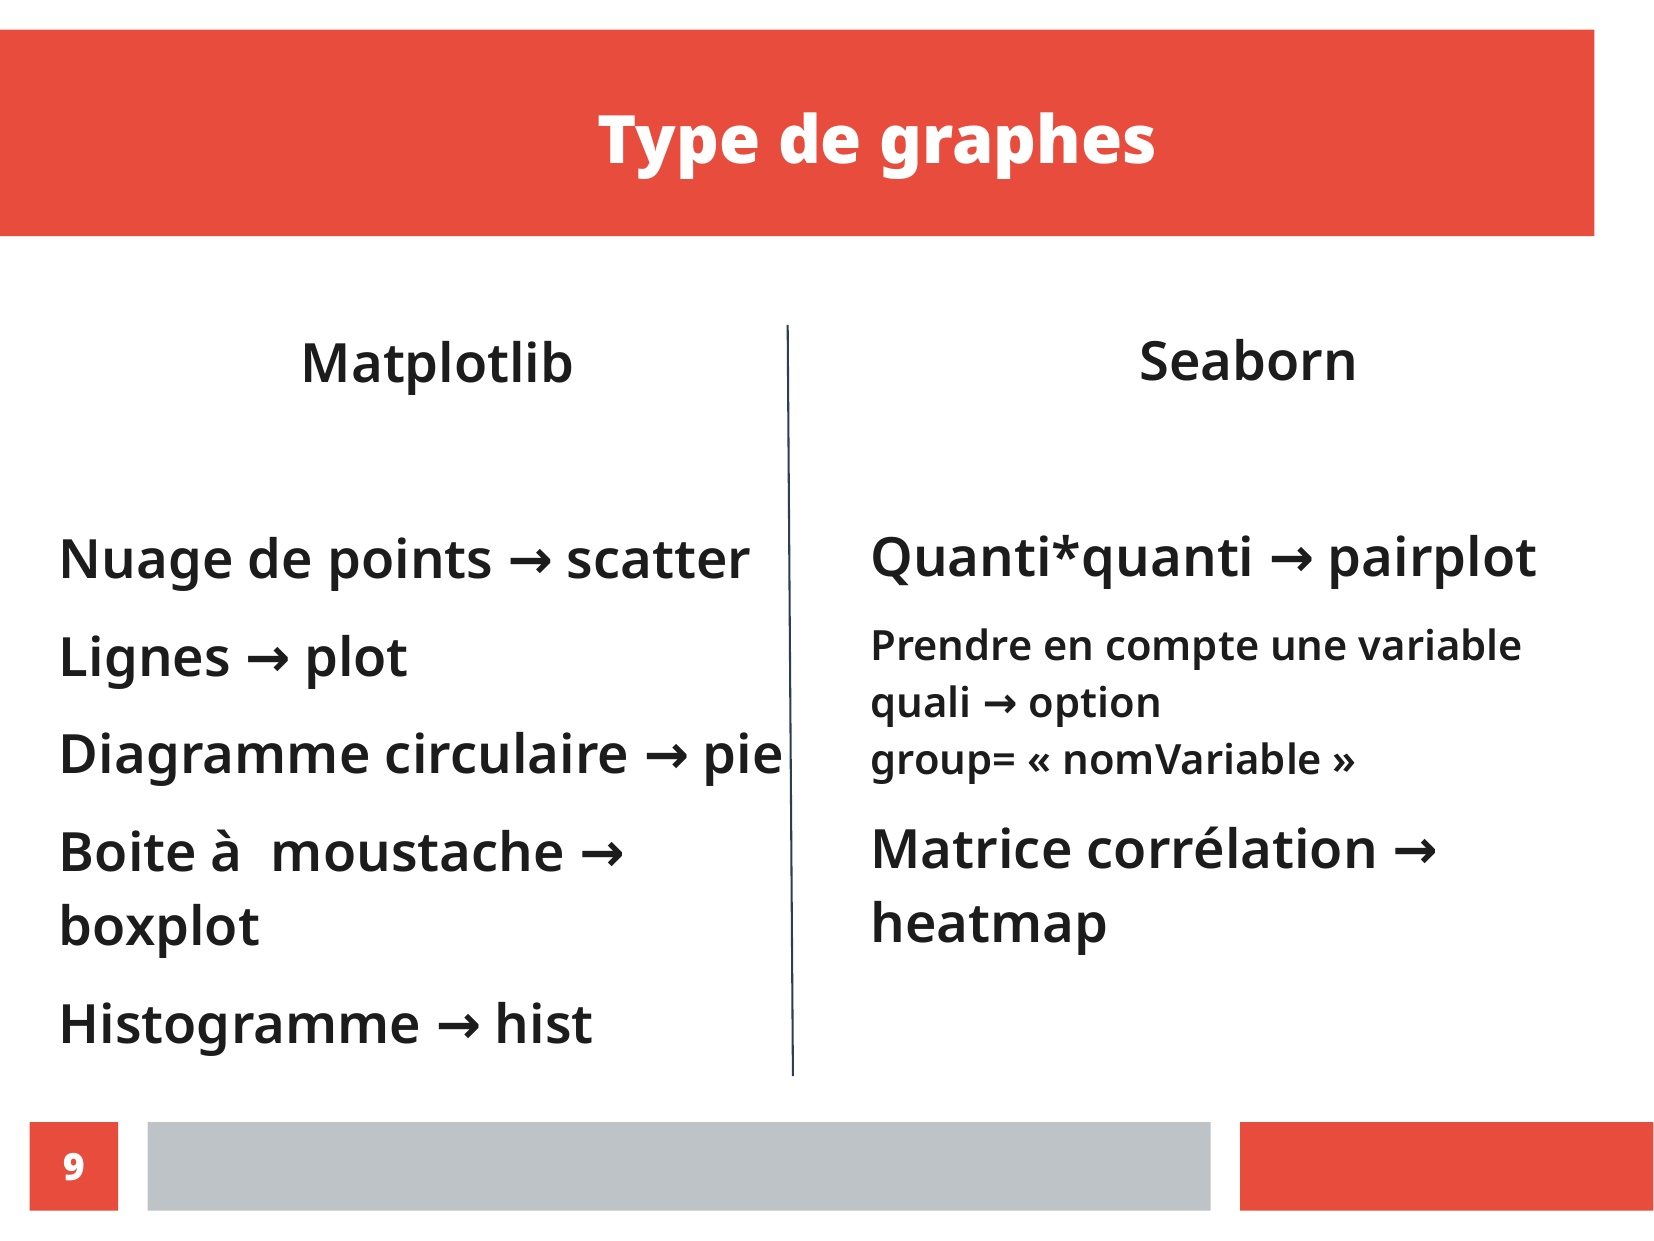

# Type de graphes
Seaborn
Quanti*quanti → pairplot
Prendre en compte une variable quali → option group= « nomVariable »
Matrice corrélation → heatmap
Matplotlib
Nuage de points → scatter
Lignes → plot
Diagramme circulaire → pie
Boite à moustache → boxplot
Histogramme → hist
9